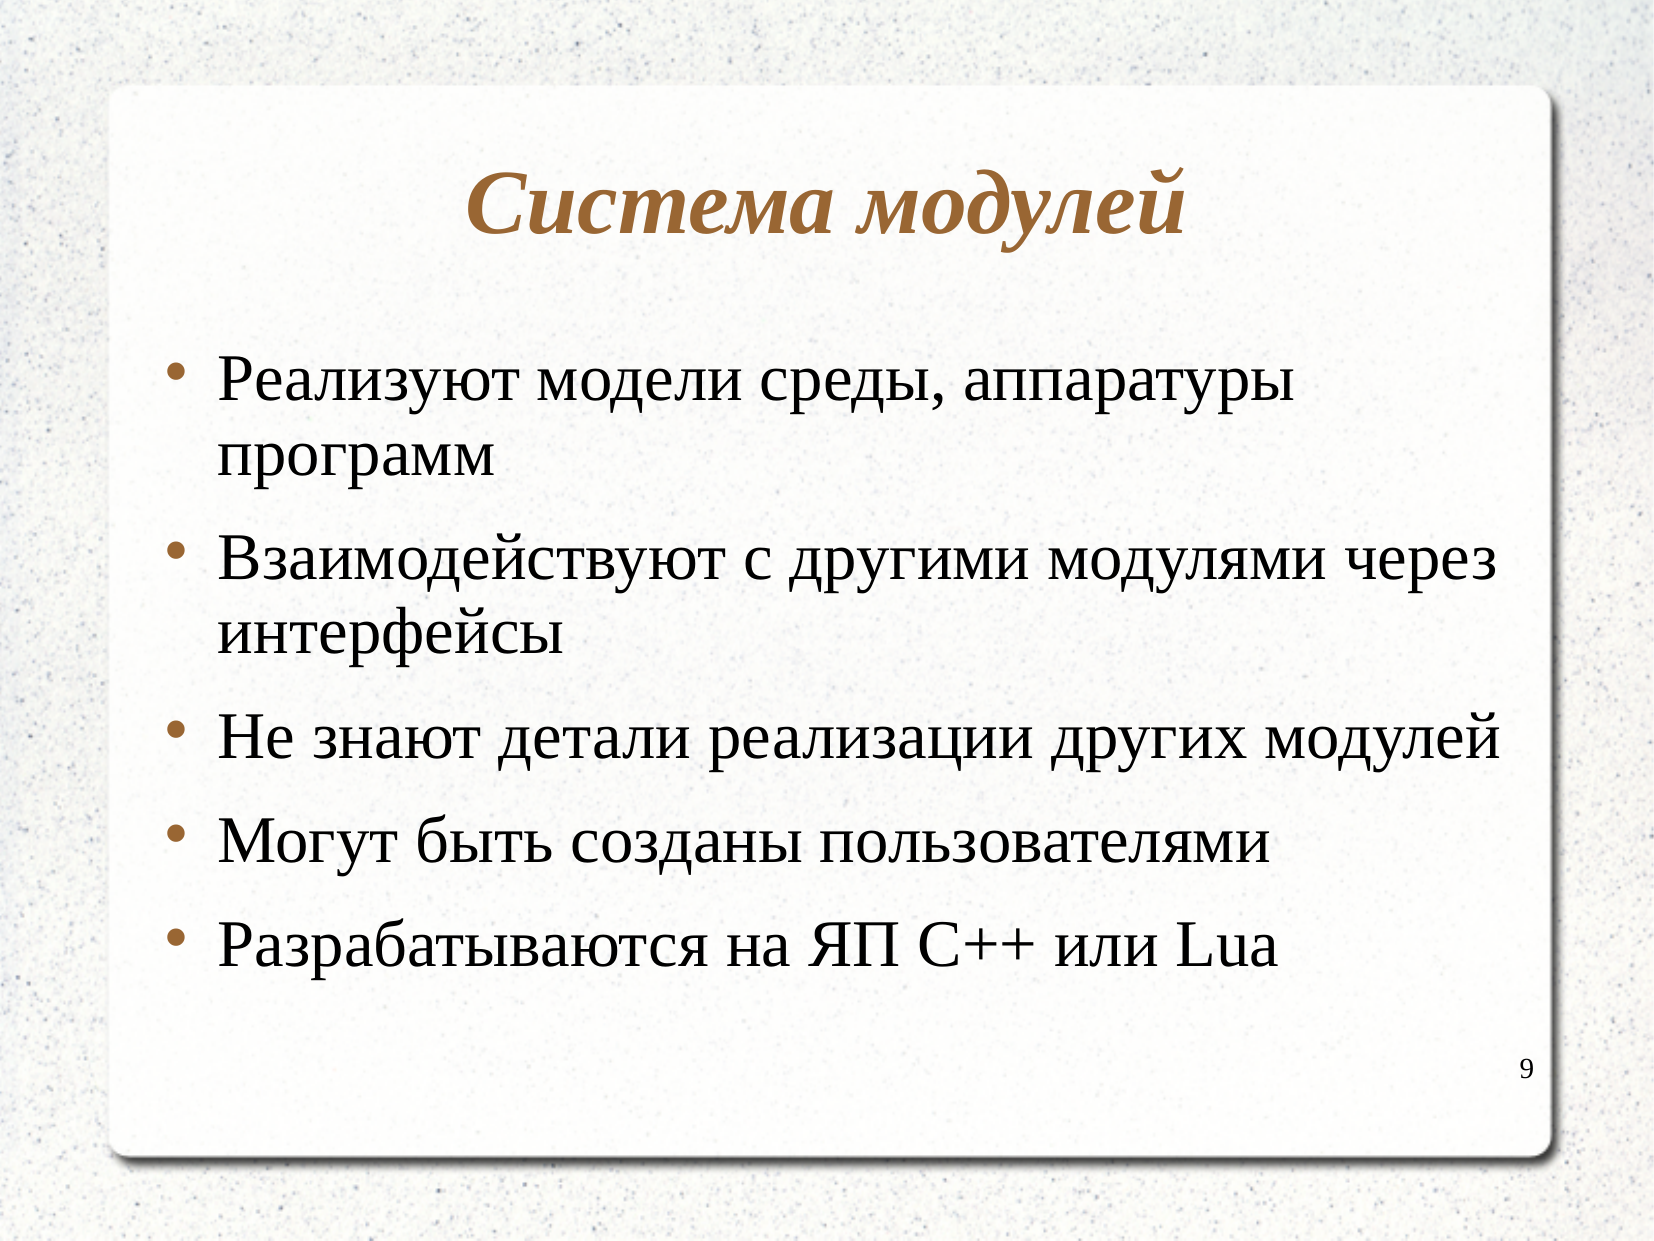

# Система модулей
Реализуют модели среды, аппаратуры программ
Взаимодействуют с другими модулями через интерфейсы
Не знают детали реализации других модулей
Могут быть созданы пользователями
Разрабатываются на ЯП C++ или Lua
9